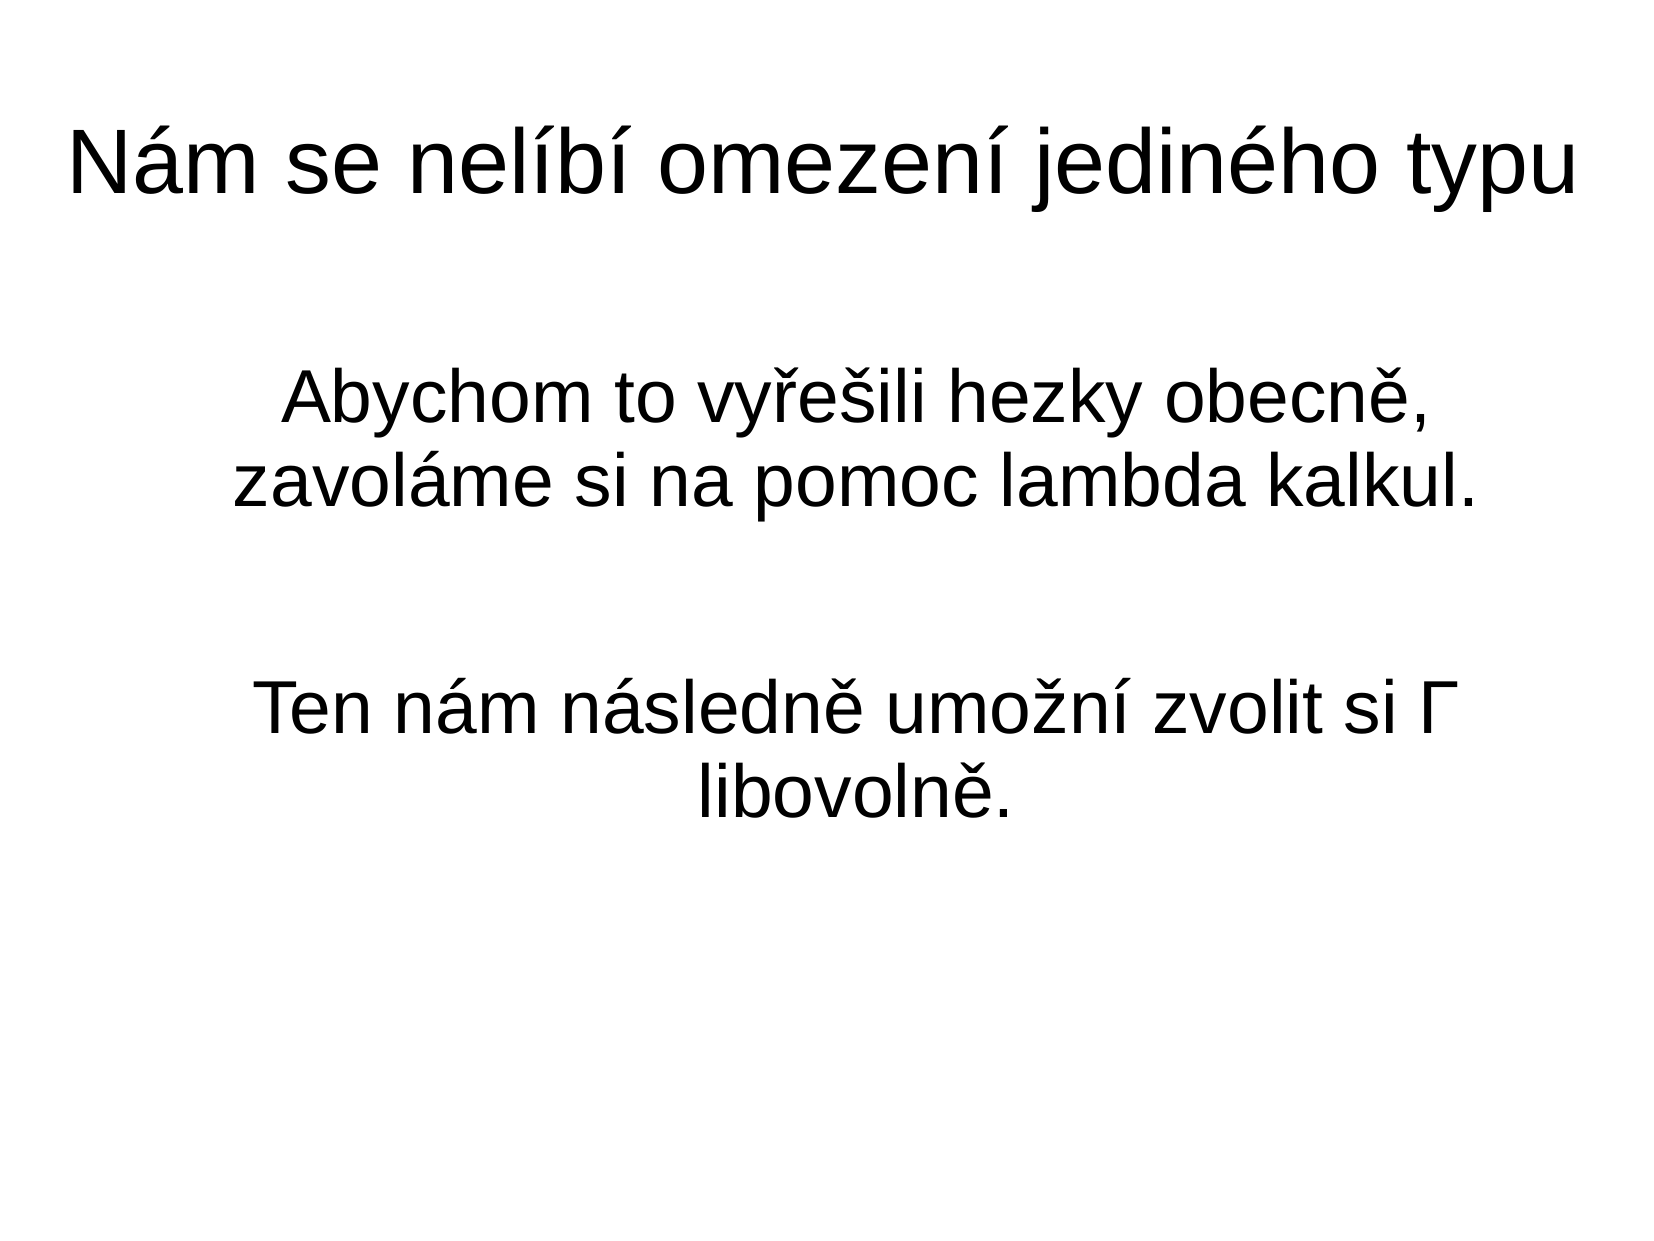

# Nám se nelíbí omezení jediného typu
Abychom to vyřešili hezky obecně, zavoláme si na pomoc lambda kalkul.
Ten nám následně umožní zvolit si Γ libovolně.